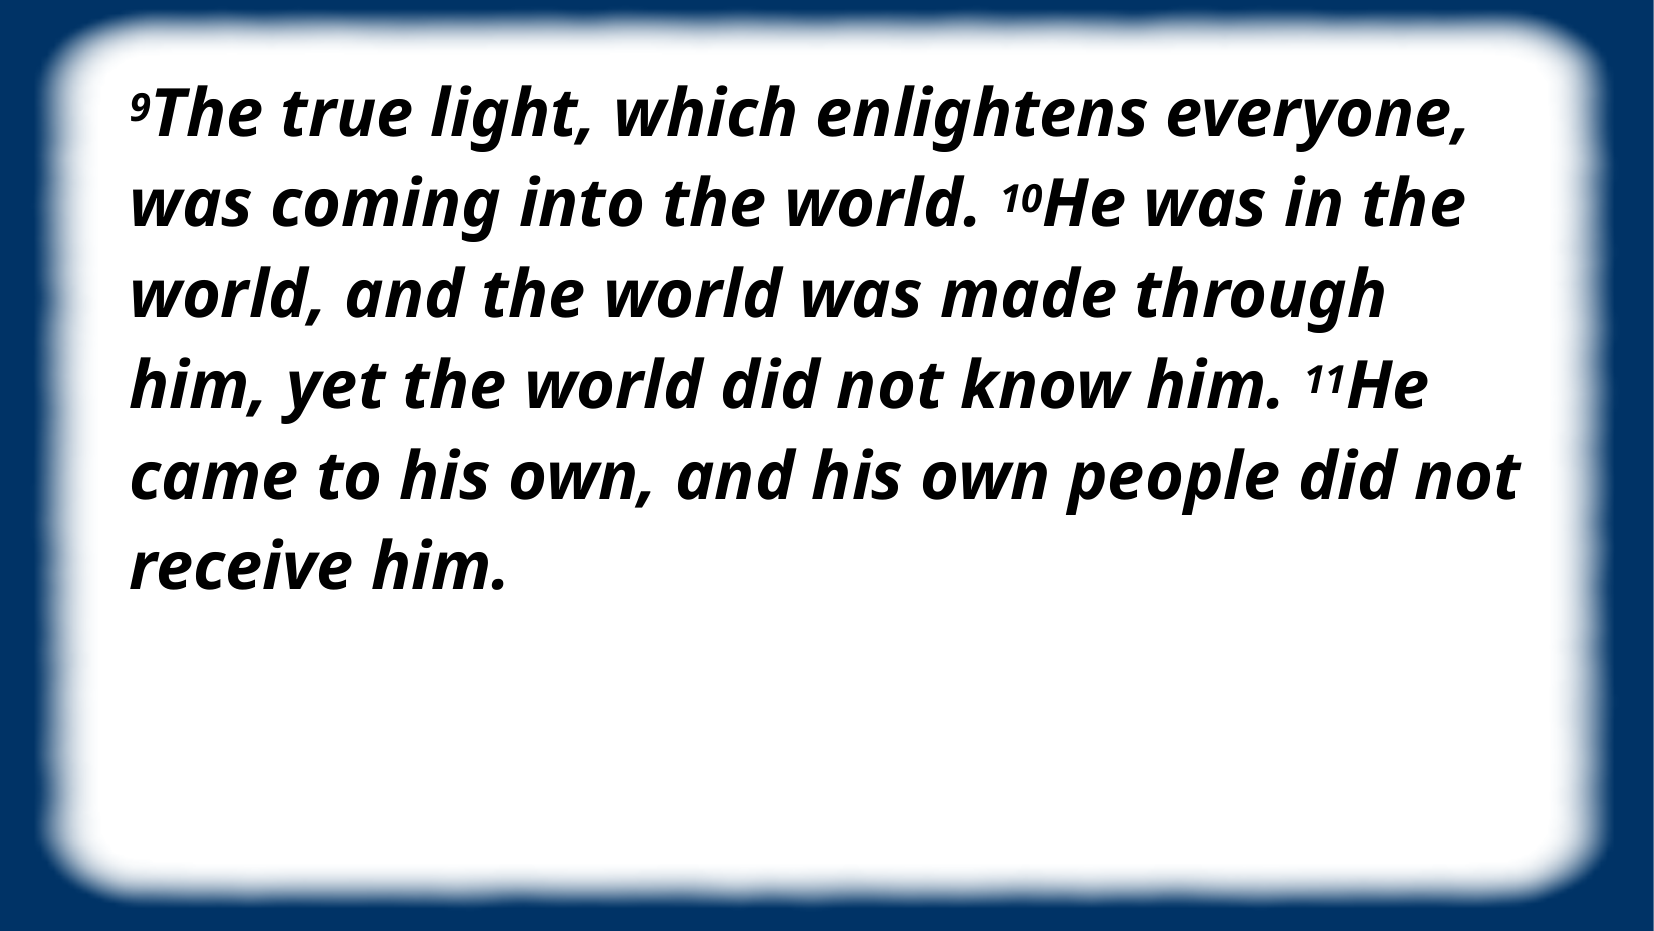

9The true light, which enlightens everyone, was coming into the world. 10He was in the world, and the world was made through him, yet the world did not know him. 11He came to his own, and his own people did not receive him.